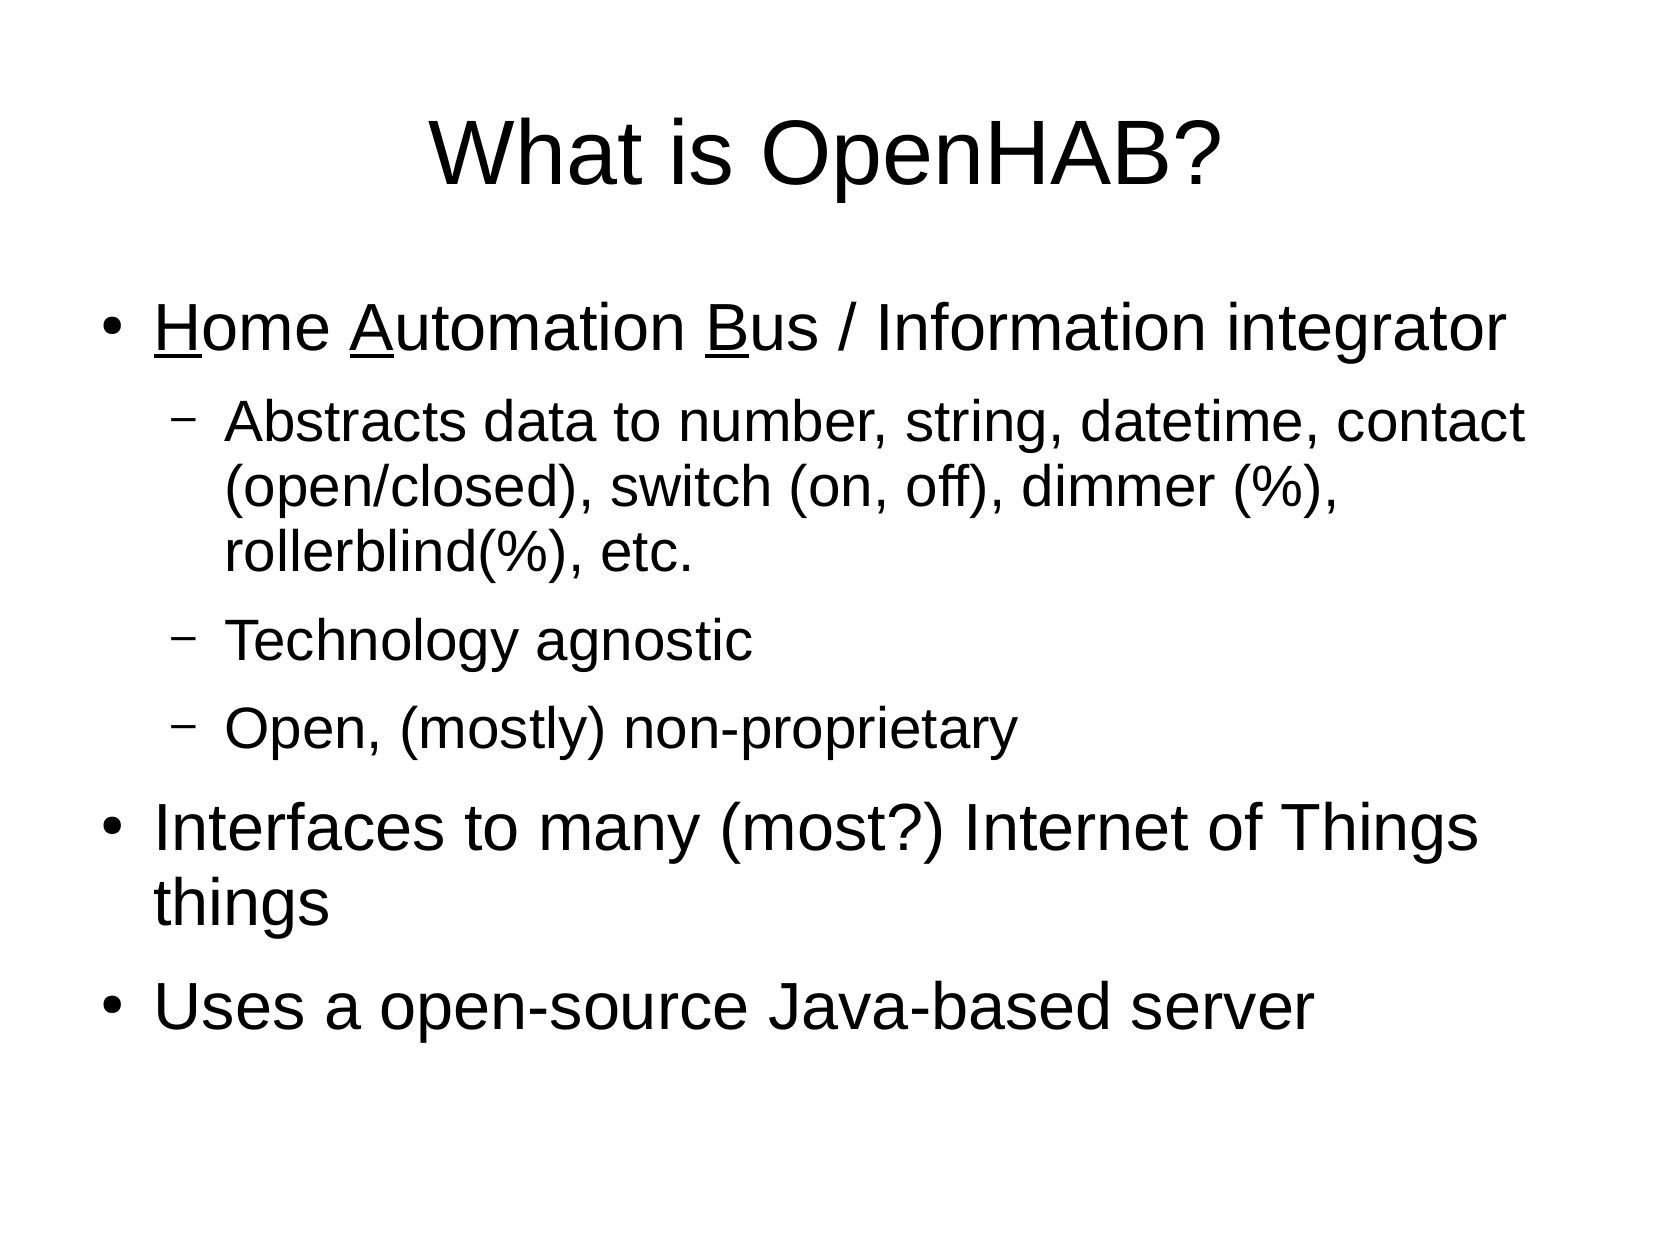

# What is OpenHAB?
Home Automation Bus / Information integrator
Abstracts data to number, string, datetime, contact (open/closed), switch (on, off), dimmer (%), rollerblind(%), etc.
Technology agnostic
Open, (mostly) non-proprietary
Interfaces to many (most?) Internet of Things things
Uses a open-source Java-based server